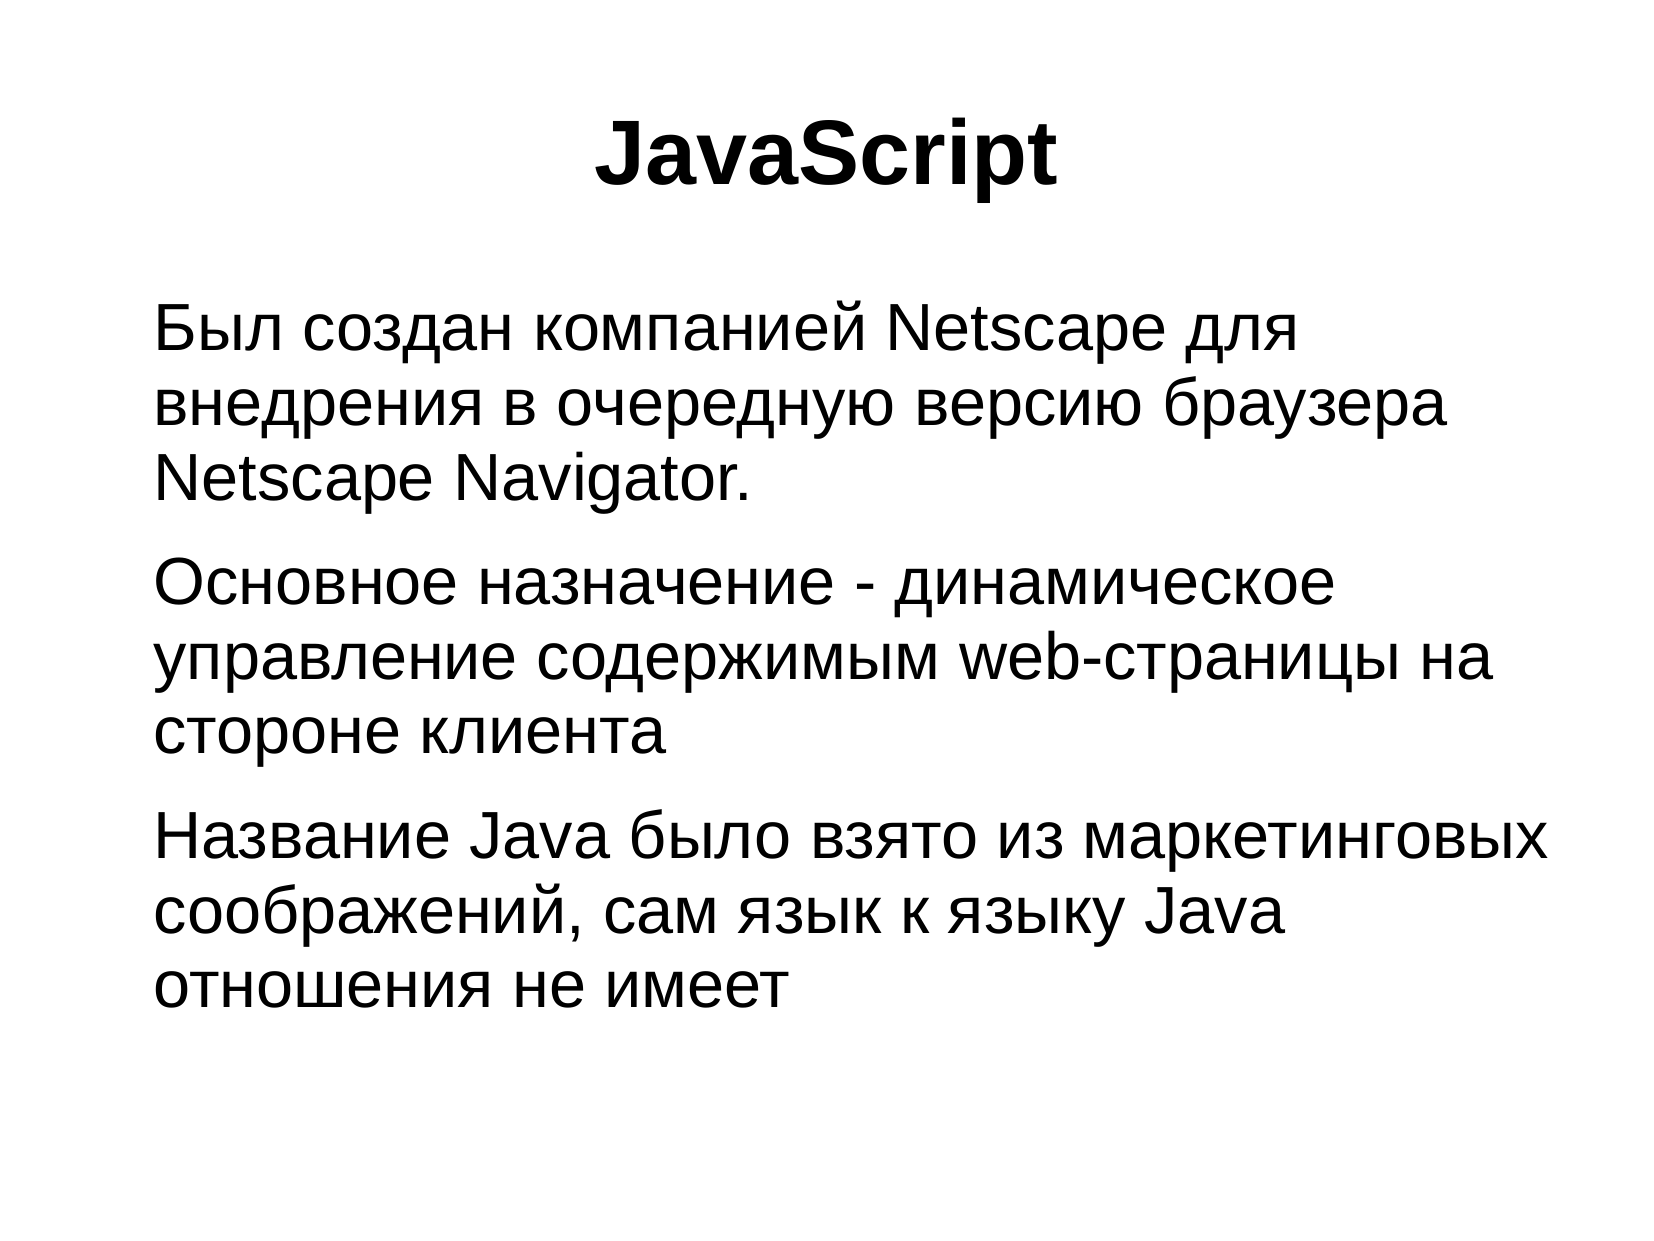

# JavaScript
Был создан компанией Netscape для внедрения в очередную версию браузера Netscape Navigator.
Основное назначение - динамическое управление содержимым web-страницы на стороне клиента
Название Java было взято из маркетинговых соображений, сам язык к языку Java отношения не имеет